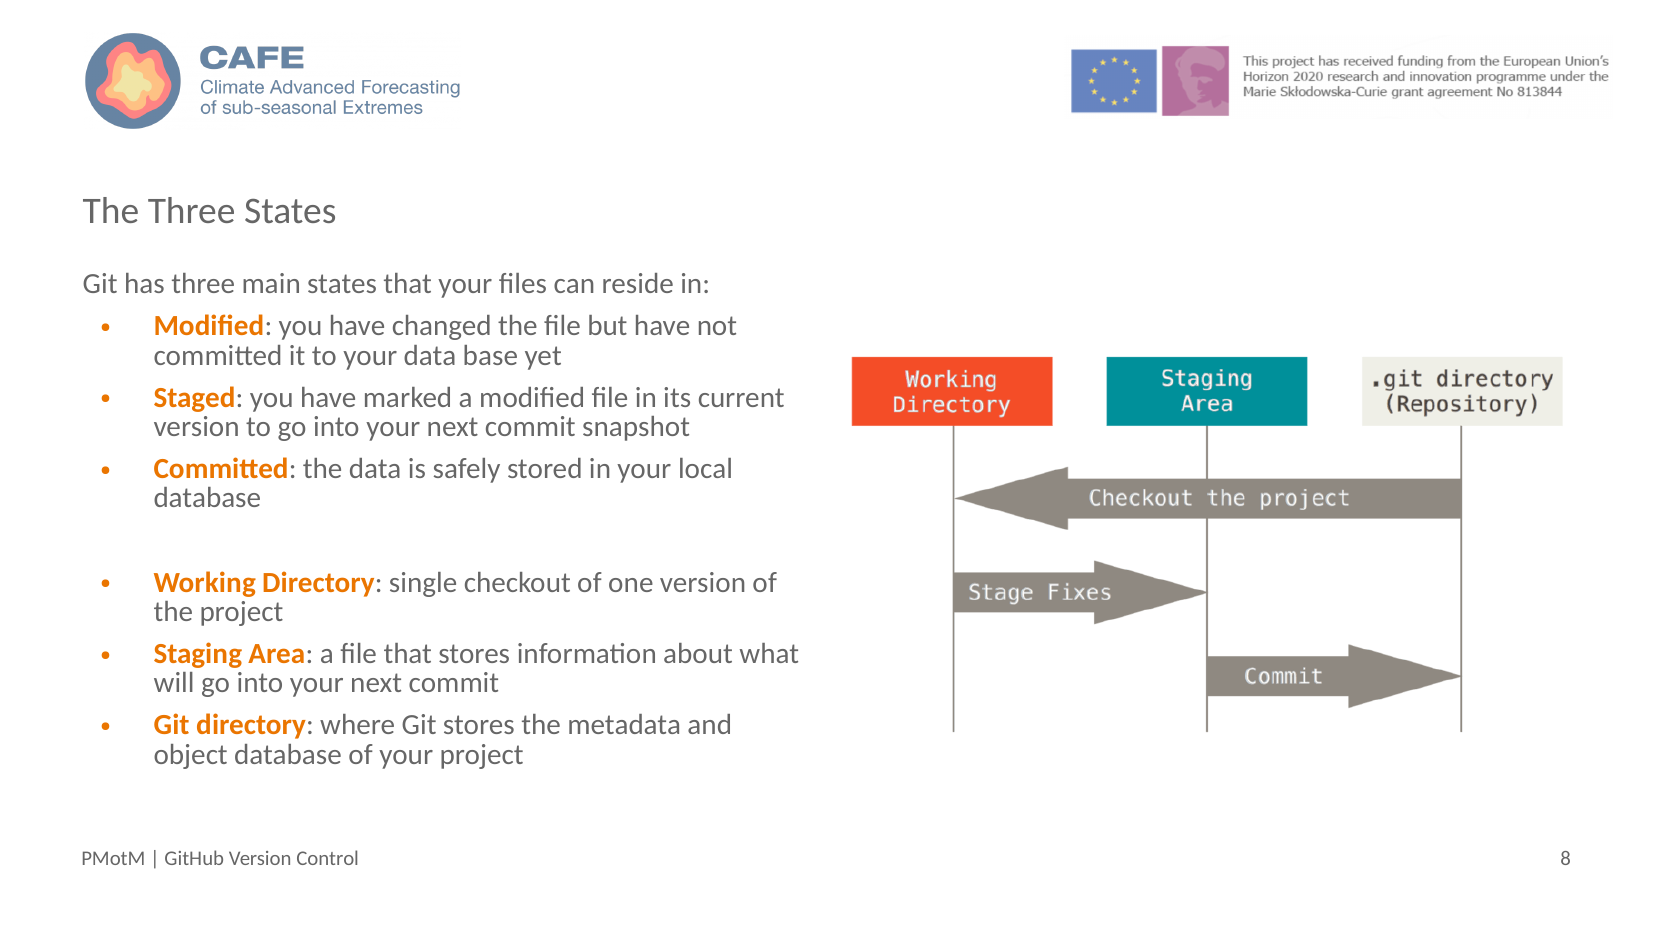

# The Three States
Git has three main states that your files can reside in:
Modified: you have changed the file but have not committed it to your data base yet
Staged: you have marked a modified file in its current version to go into your next commit snapshot
Committed: the data is safely stored in your local database
Working Directory: single checkout of one version of the project
Staging Area: a file that stores information about what will go into your next commit
Git directory: where Git stores the metadata and object database of your project
PMotM | GitHub Version Control
8